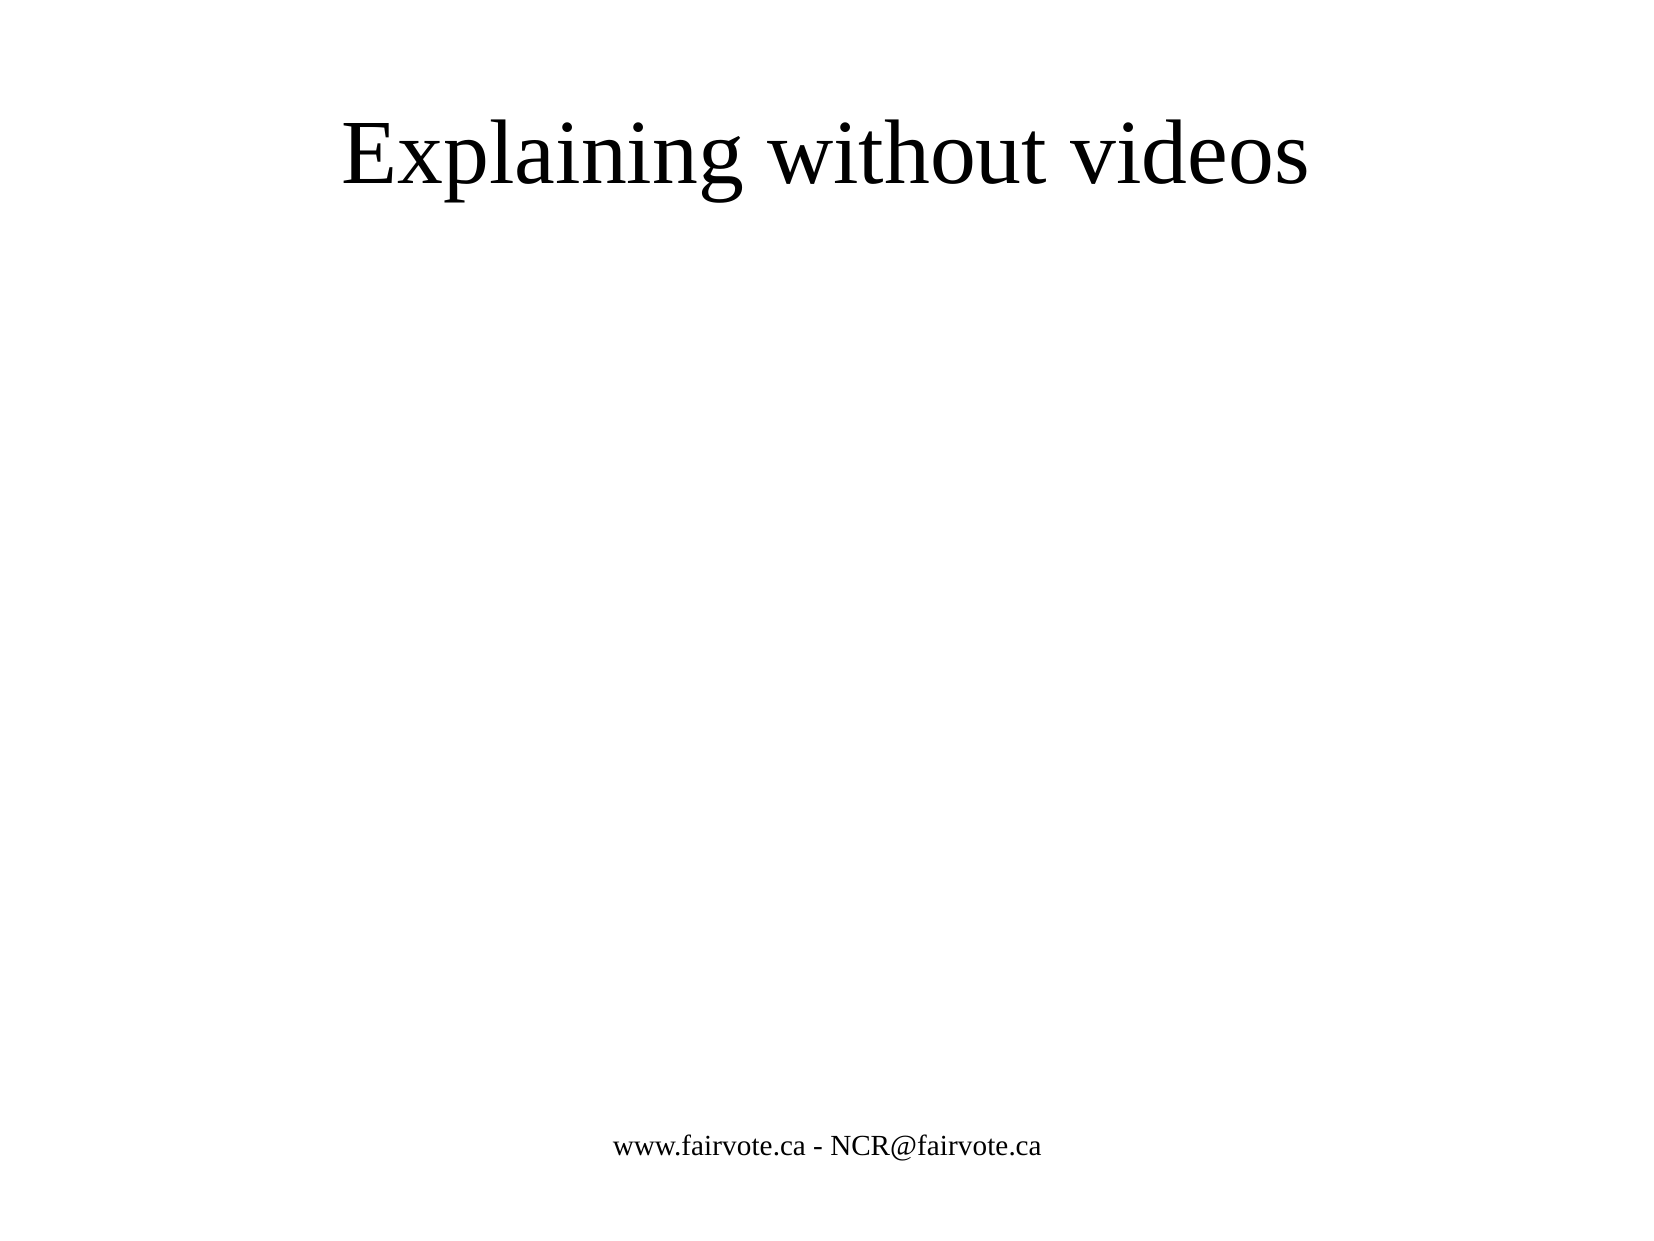

# Explaining without videos
www.fairvote.ca - NCR@fairvote.ca